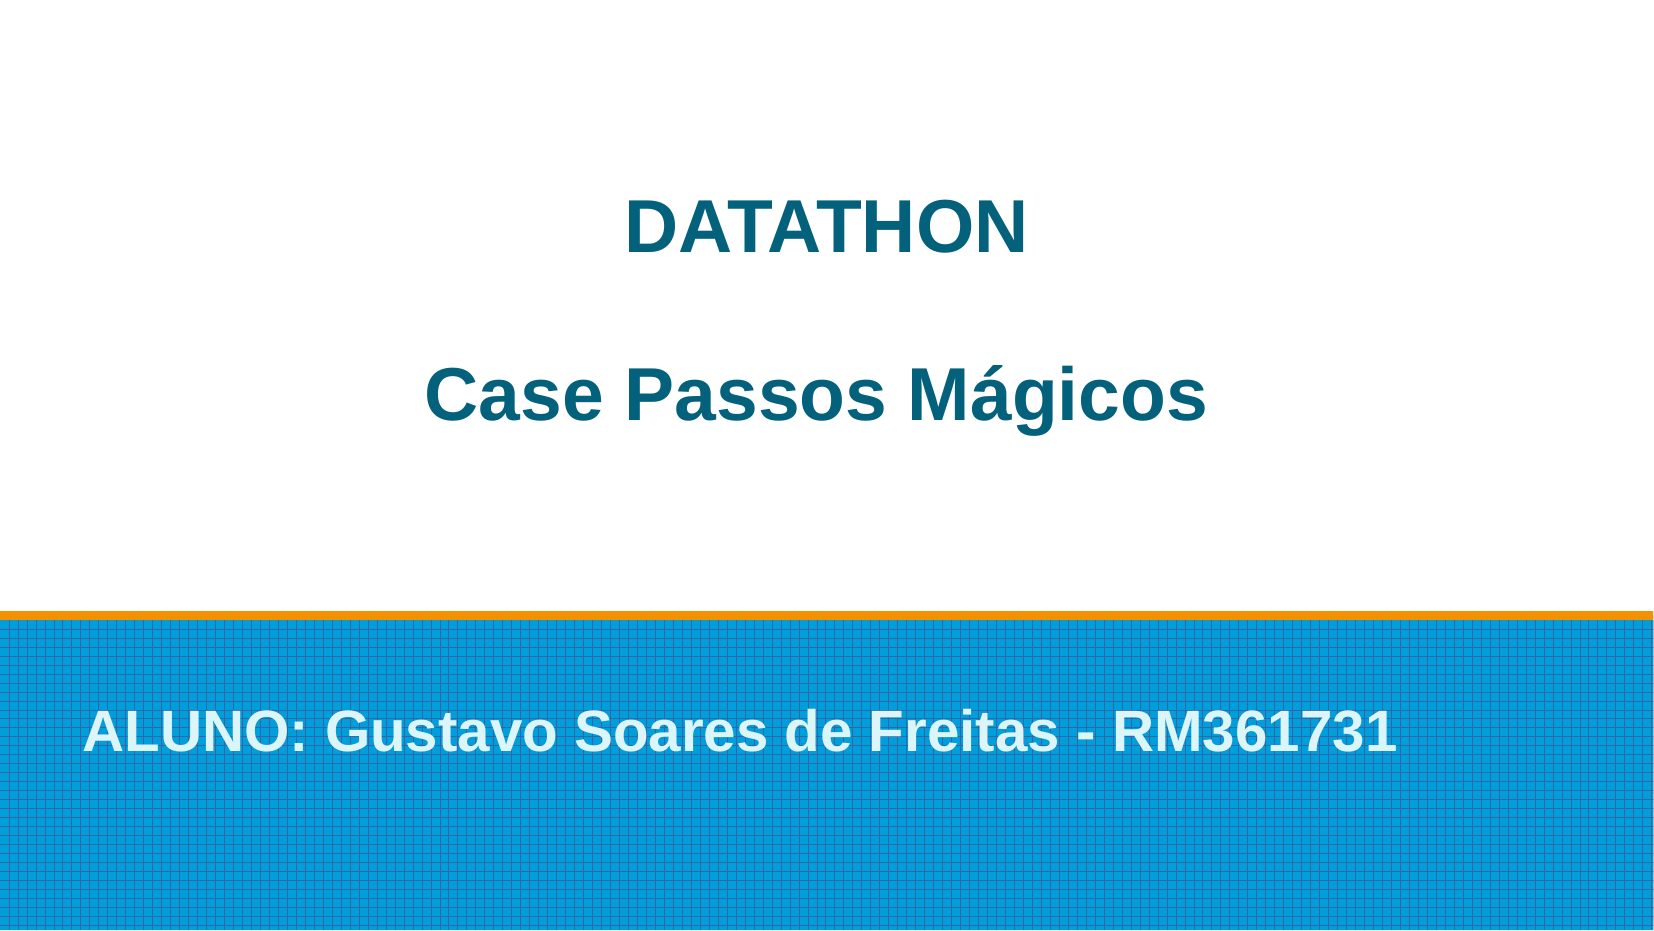

# DATATHON Case Passos Mágicos
ALUNO: Gustavo Soares de Freitas - RM361731